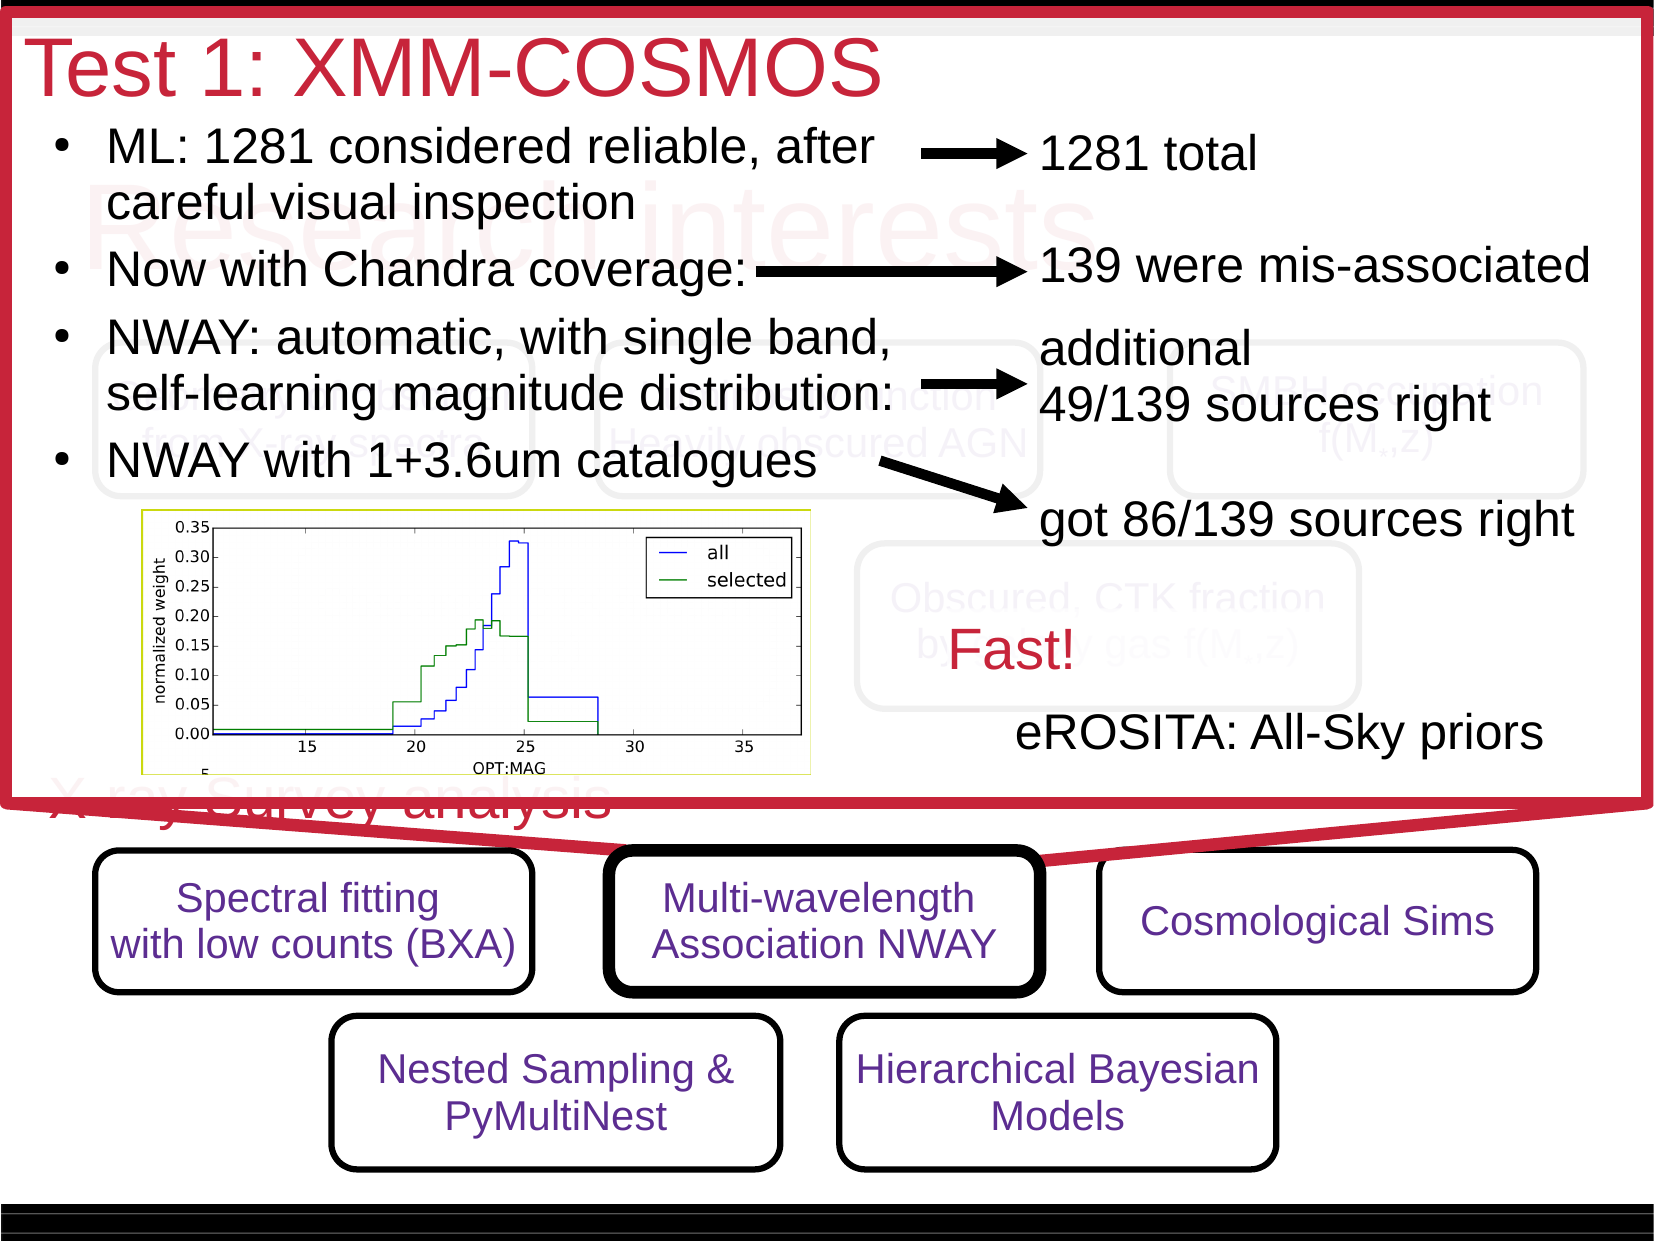

Test 1: XMM-COSMOS
ML: 1281 considered reliable, after careful visual inspection
Now with Chandra coverage:
NWAY: automatic, with single band, self-learning magnitude distribution:
NWAY with 1+3.6um catalogues
1281 total
# Research interests
139 were mis-associated
additional
49/139 sources right
Geometry of obscurer
from X-ray spectra
Luminosity function
Heavily obscured AGN
SMBH occupation
f(M*,z)
got 86/139 sources right
Obscured, CTK fraction
f(L,z)
Obscured, CTK fraction
by galaxy gas f(M*,z)
Fast!
eROSITA: All-Sky priors
X-ray Survey analysis
Cosmological Sims
Spectral fitting
with low counts (BXA)
Multi-wavelength
Association NWAY
Nested Sampling &
PyMultiNest
Hierarchical Bayesian
Models